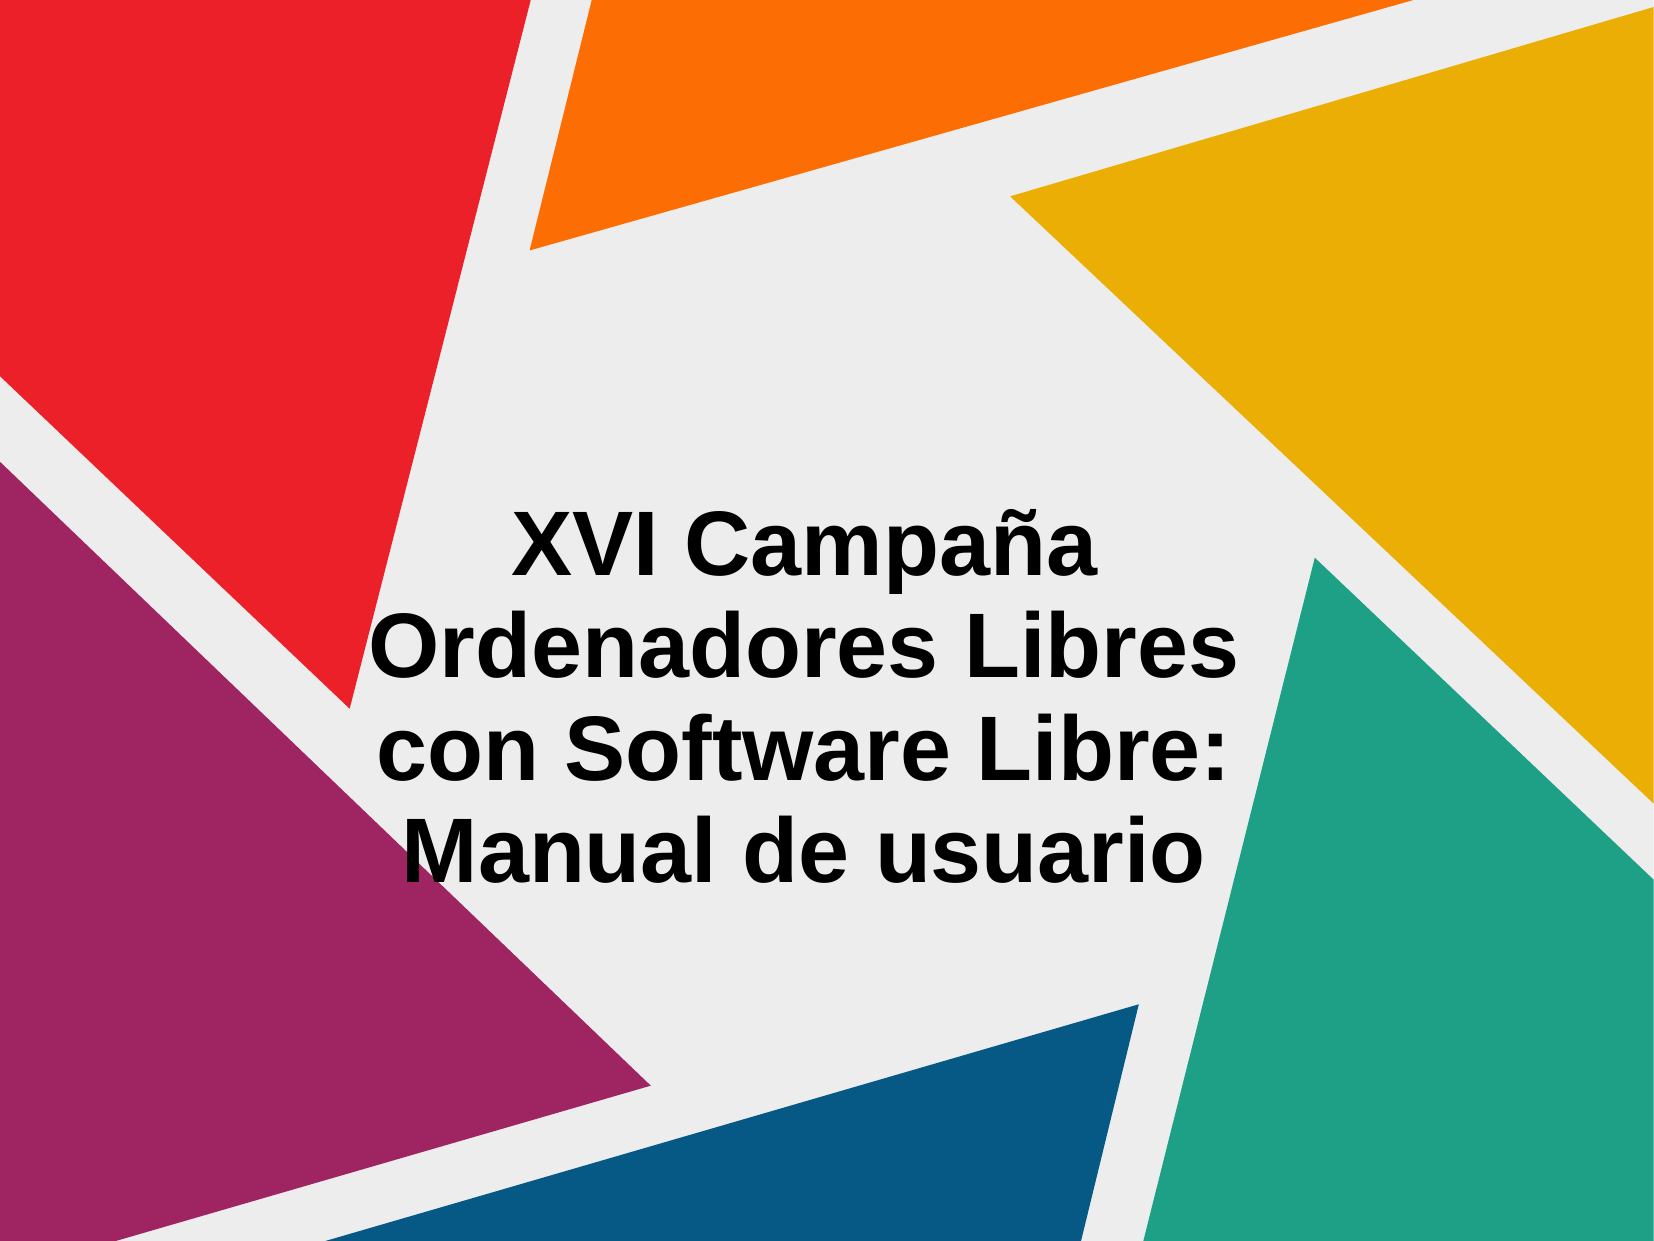

# XVI Campaña Ordenadores Libres con Software Libre: Manual de usuario